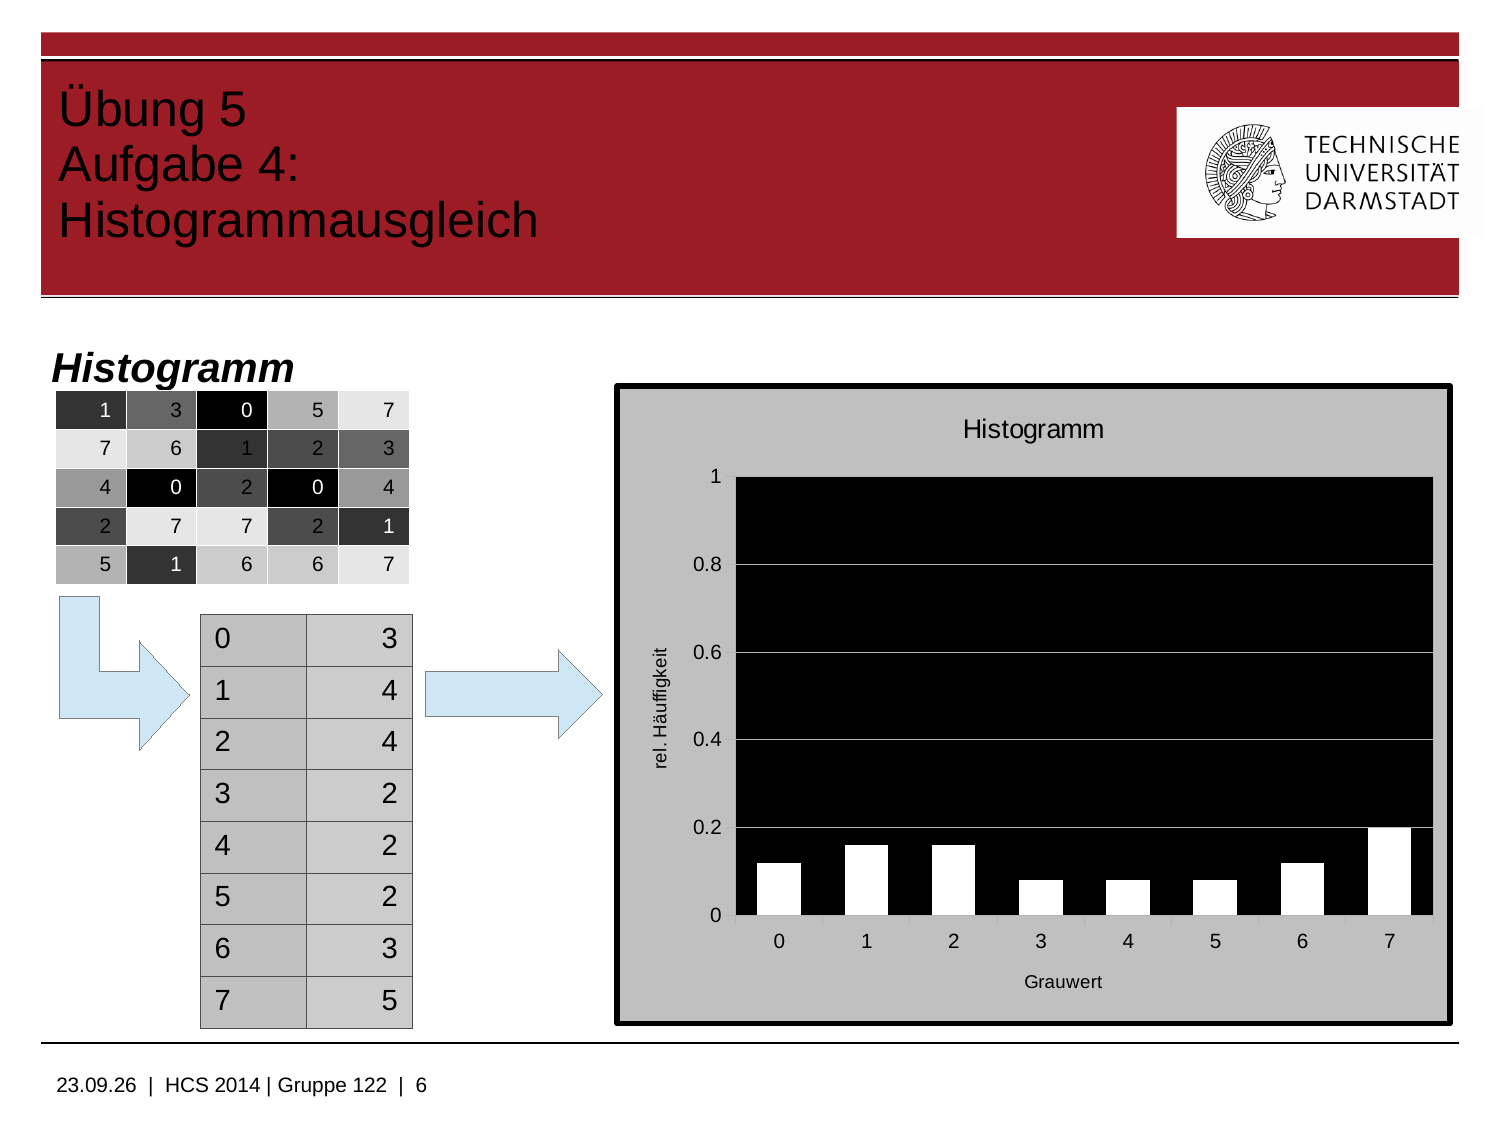

# Übung 5 Aufgabe 4: Histogrammausgleich
Histogramm
### Chart: Histogramm
| Category | Spalte C |
|---|---|
| 0 | 0.12 |
| 1 | 0.16 |
| 2 | 0.16 |
| 3 | 0.08 |
| 4 | 0.08 |
| 5 | 0.08 |
| 6 | 0.12 |
| 7 | 0.2 || 1 | 3 | 0 | 5 | 7 |
| --- | --- | --- | --- | --- |
| 7 | 6 | 1 | 2 | 3 |
| 4 | 0 | 2 | 0 | 4 |
| 2 | 7 | 7 | 2 | 1 |
| 5 | 1 | 6 | 6 | 7 |
| 0 | 3 |
| --- | --- |
| 1 | 4 |
| 2 | 4 |
| 3 | 2 |
| 4 | 2 |
| 5 | 2 |
| 6 | 3 |
| 7 | 5 |